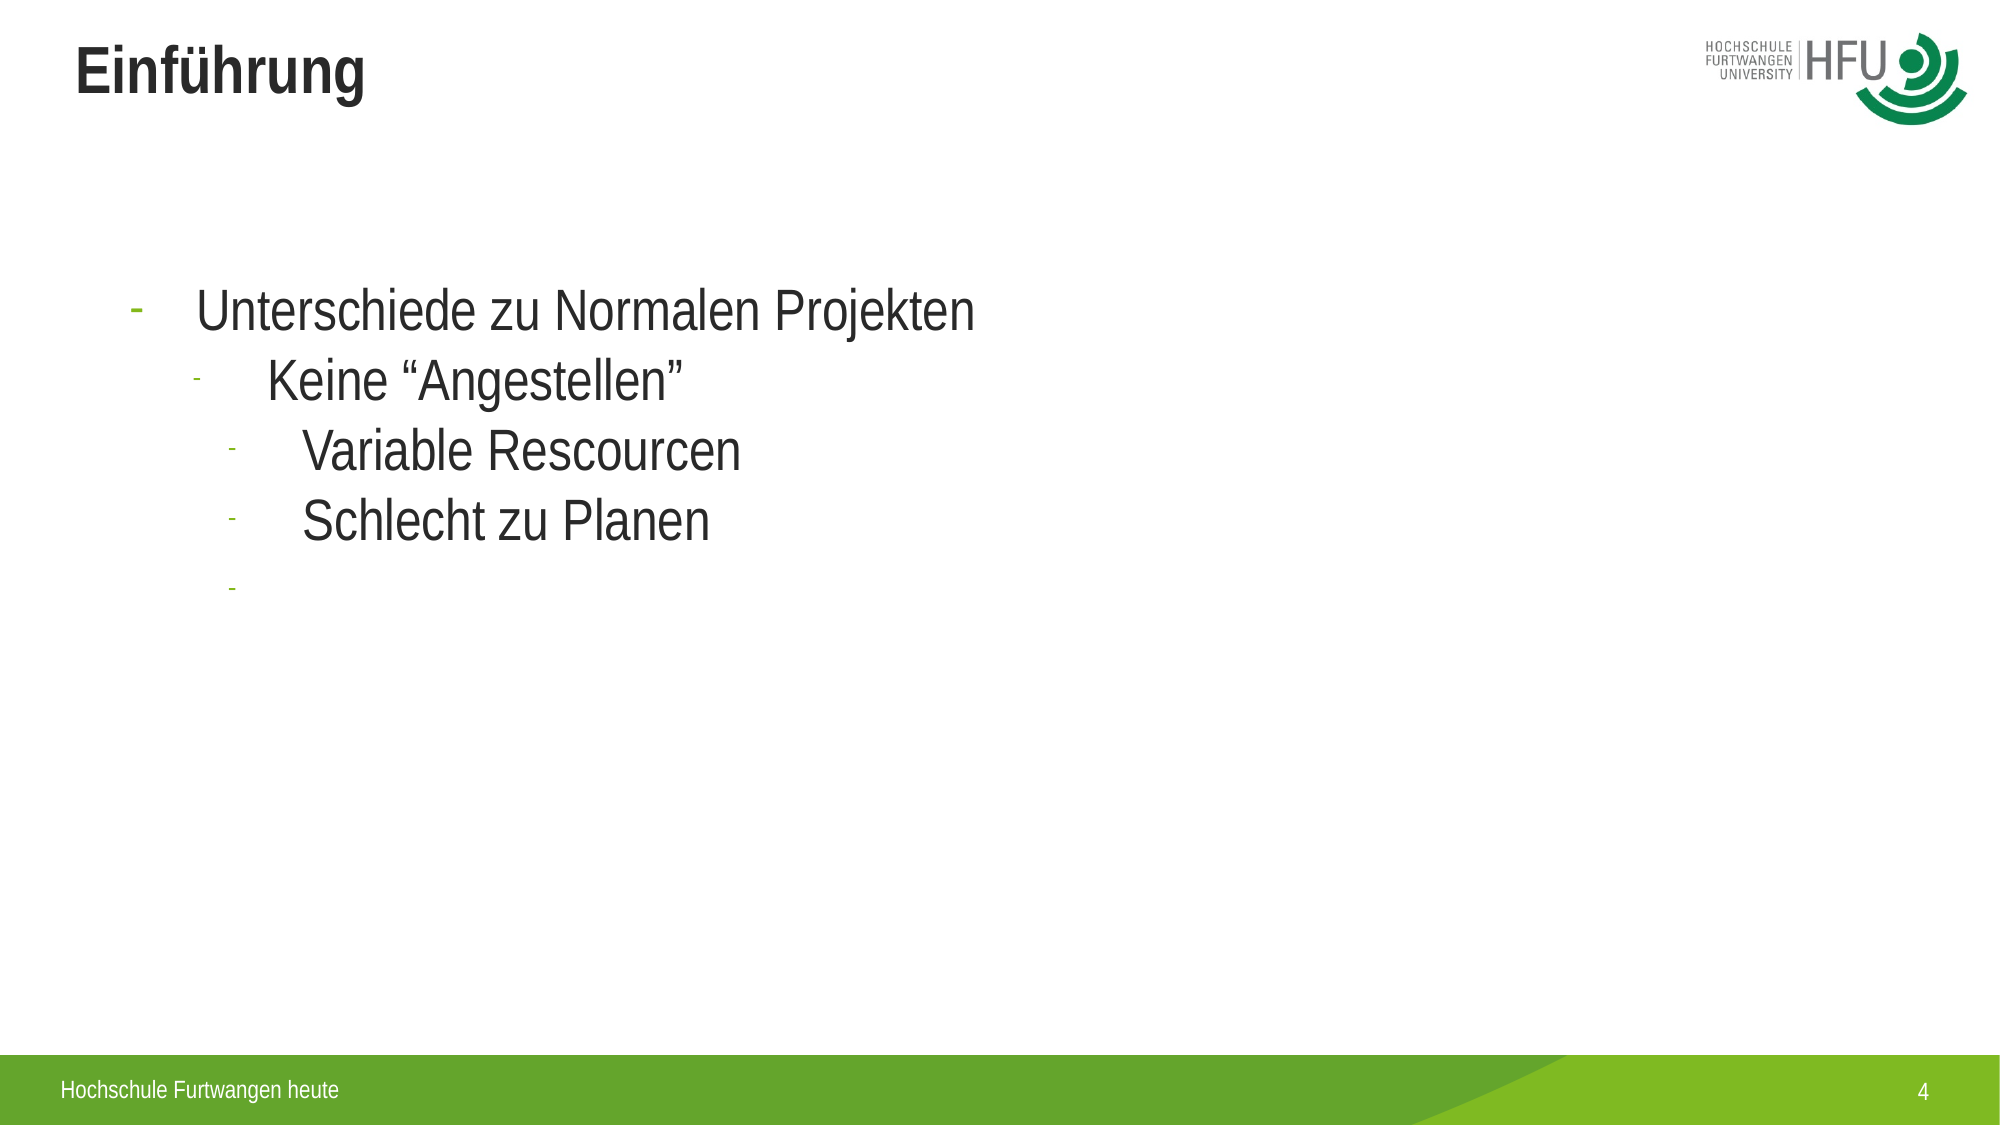

Einführung
Unterschiede zu Normalen Projekten
Keine “Angestellen”
Variable Rescourcen
Schlecht zu Planen
Hochschule Furtwangen heute